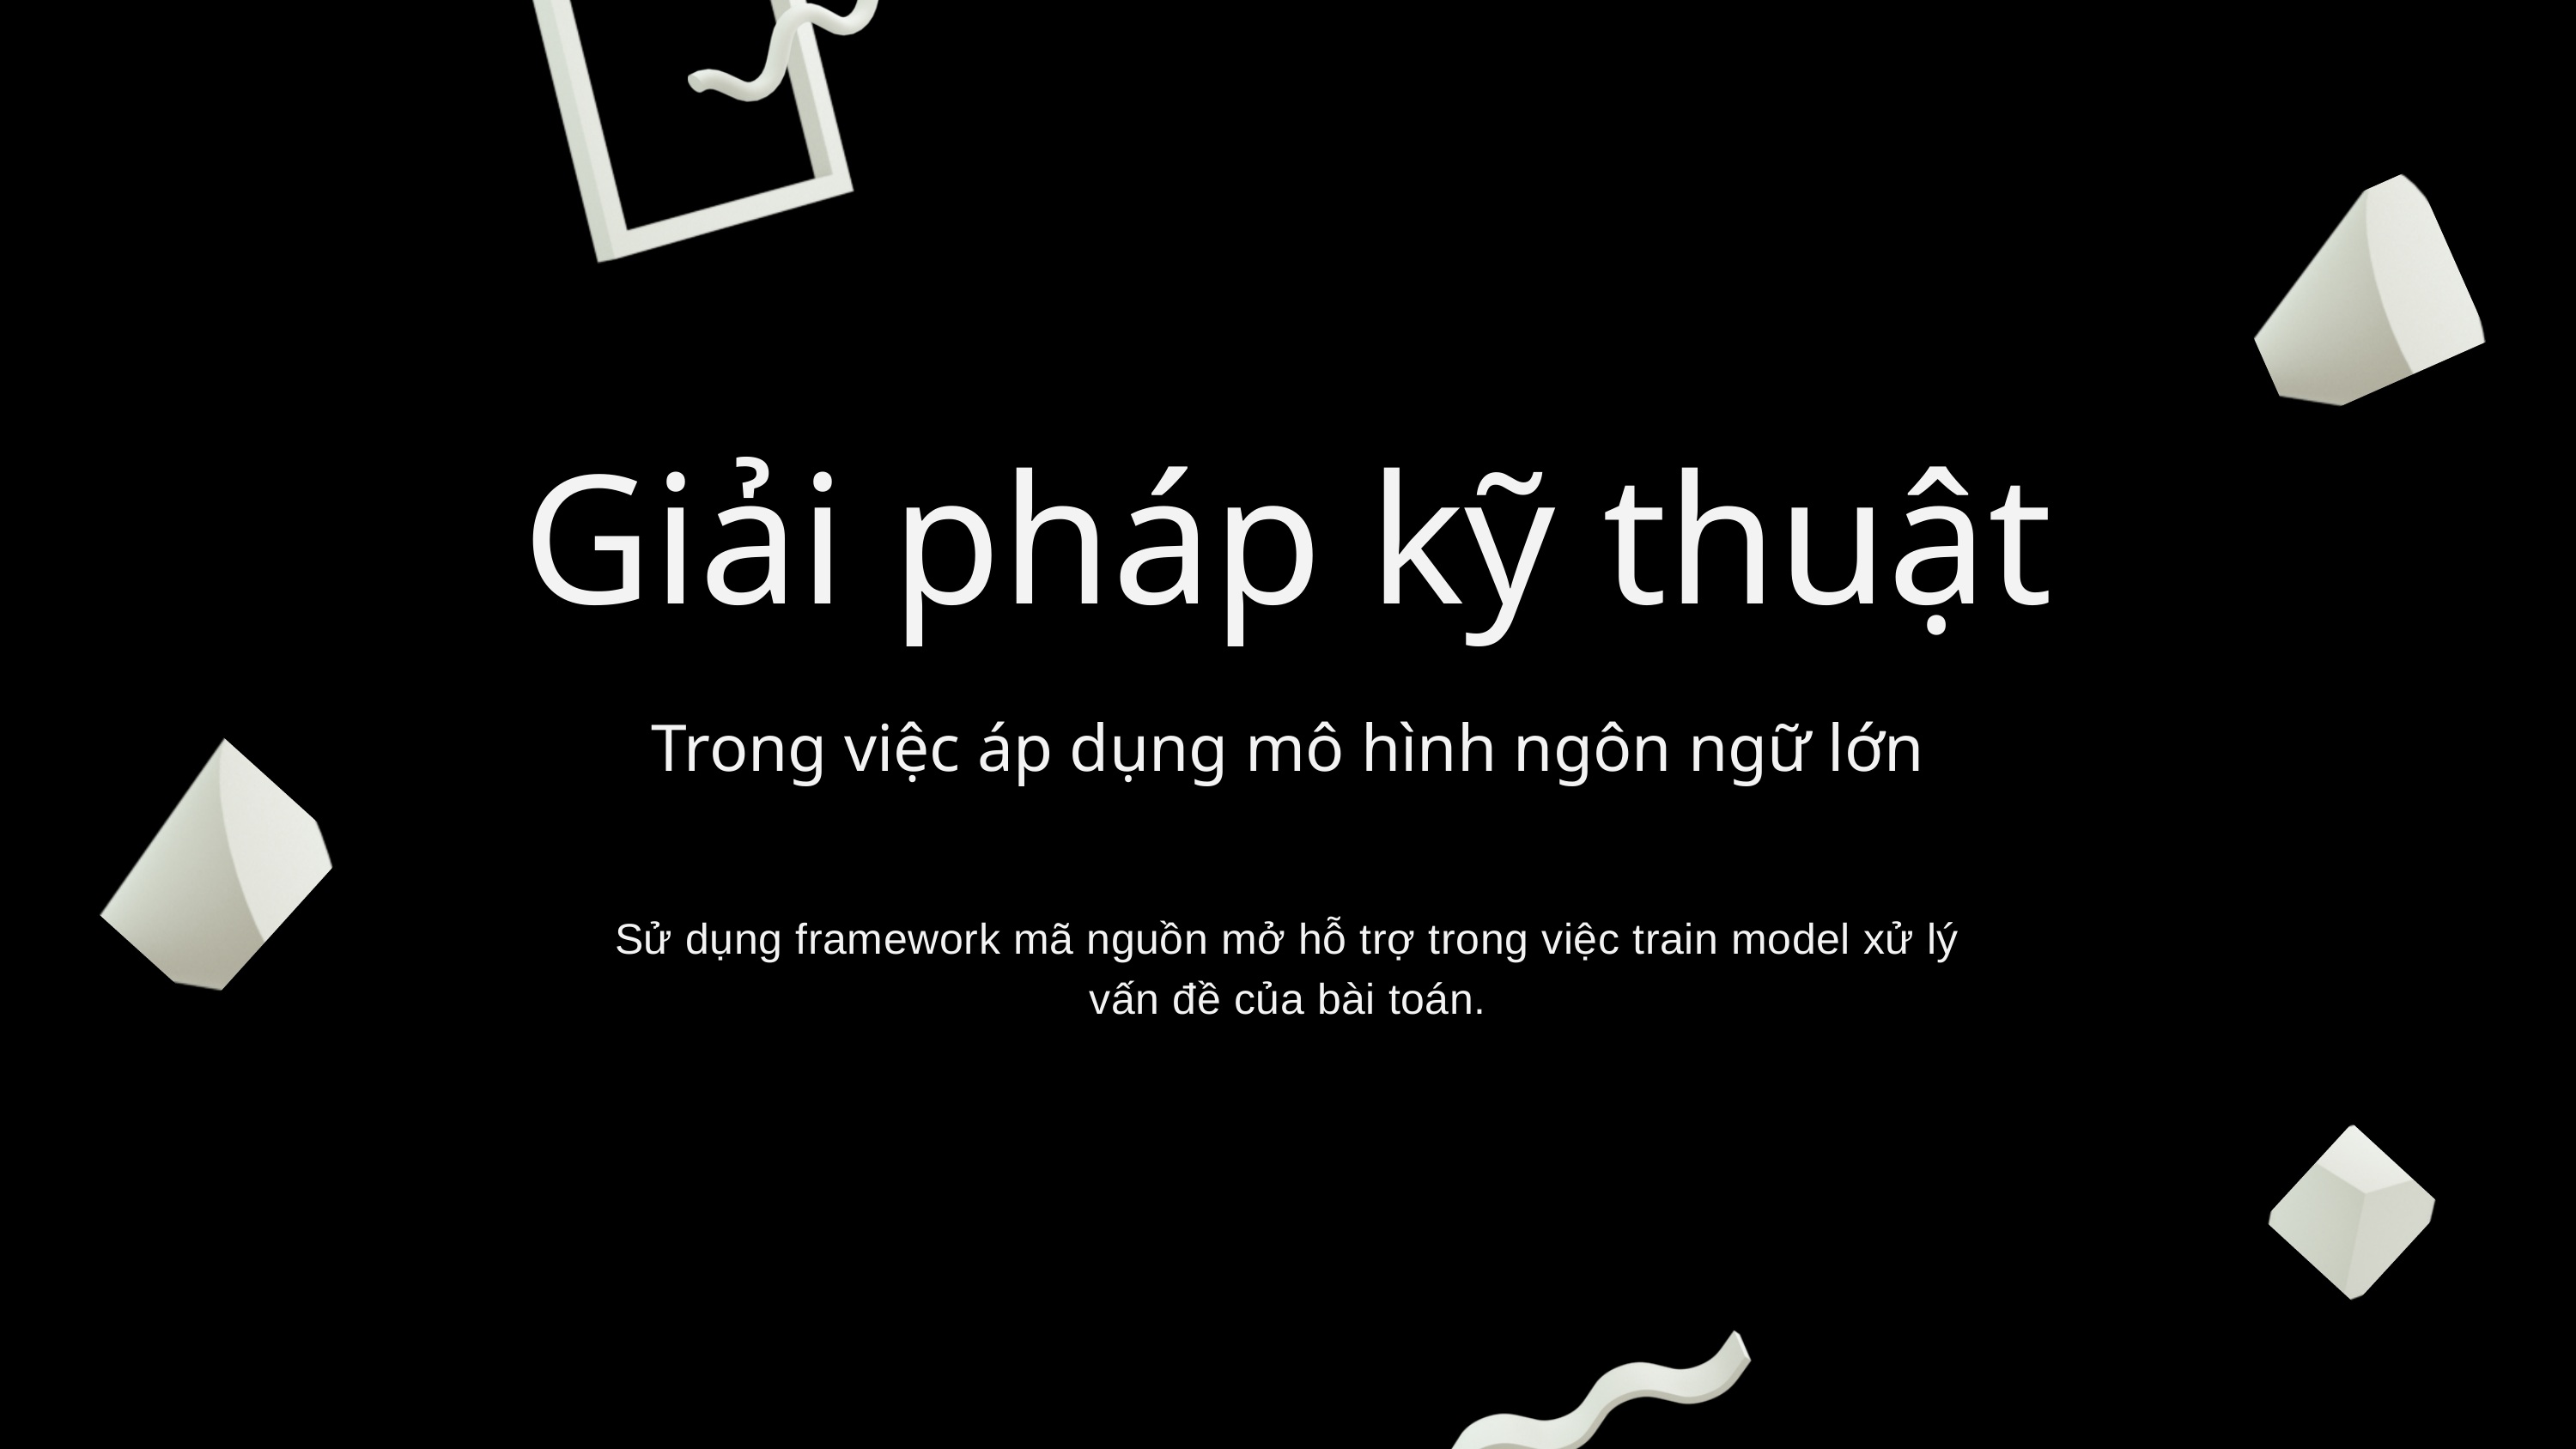

Giải pháp kỹ thuật
Trong việc áp dụng mô hình ngôn ngữ lớn
Sử dụng framework mã nguồn mở hỗ trợ trong việc train model xử lý vấn đề của bài toán.